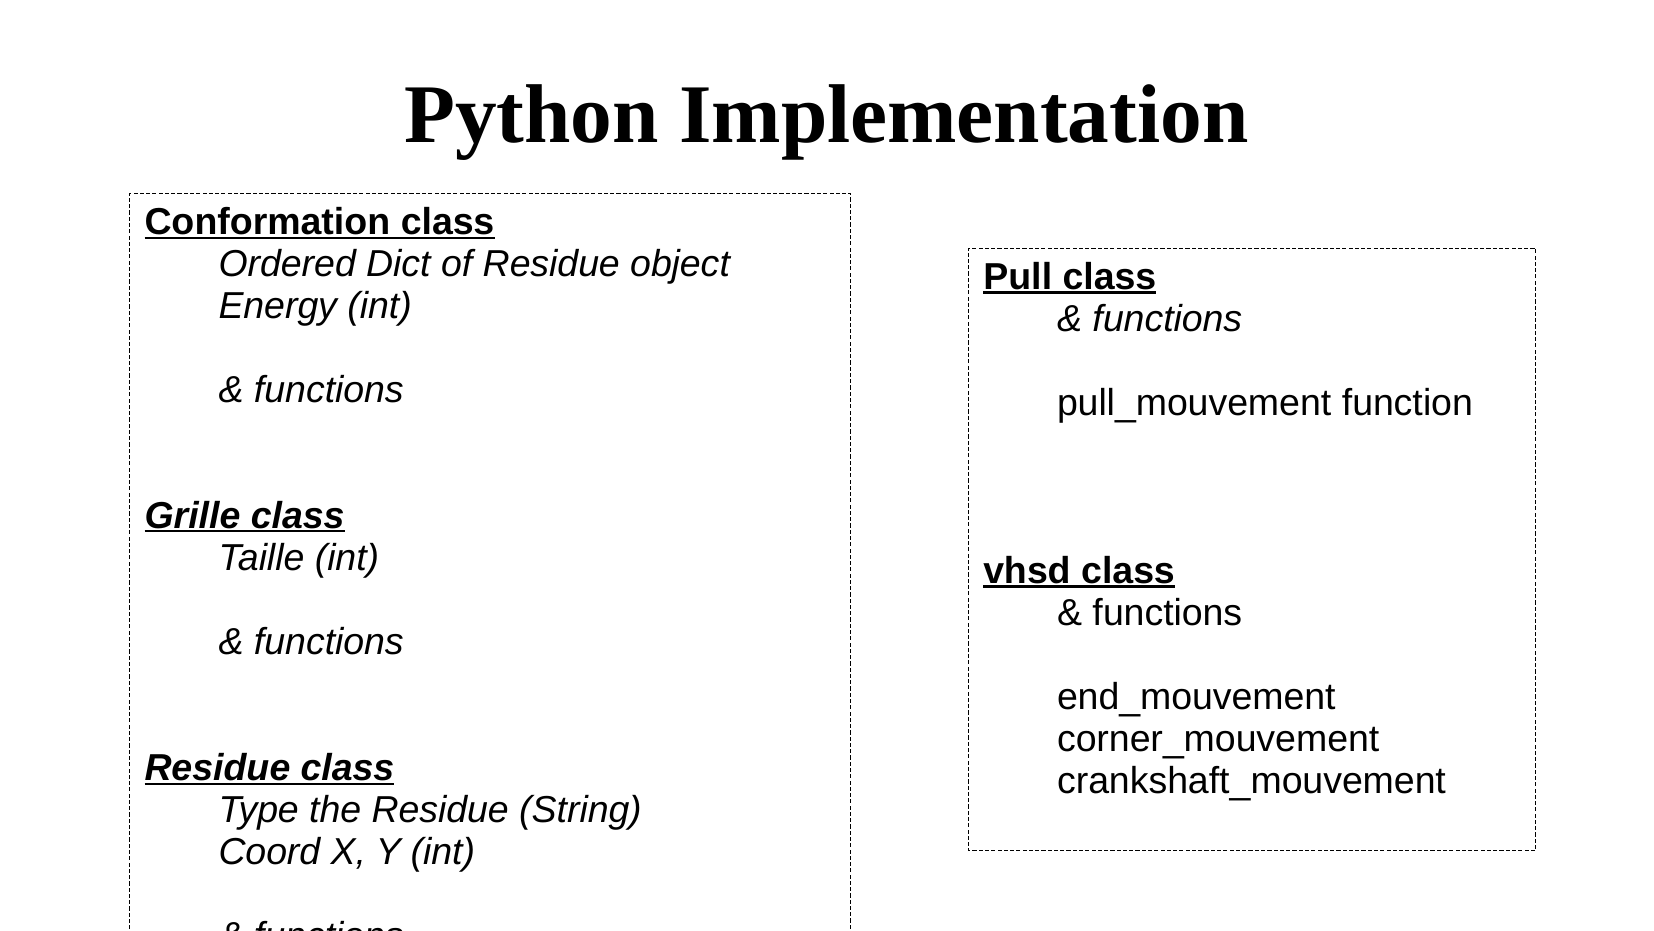

# Python Implementation
Conformation class
	Ordered Dict of Residue object
	Energy (int)
	& functions
Grille class
	Taille (int)
	& functions
Residue class
	Type the Residue (String)
	Coord X, Y (int)
	& functions
Pull class
	& functions
	pull_mouvement function
vhsd class
	& functions
	end_mouvement
	corner_mouvement
	crankshaft_mouvement